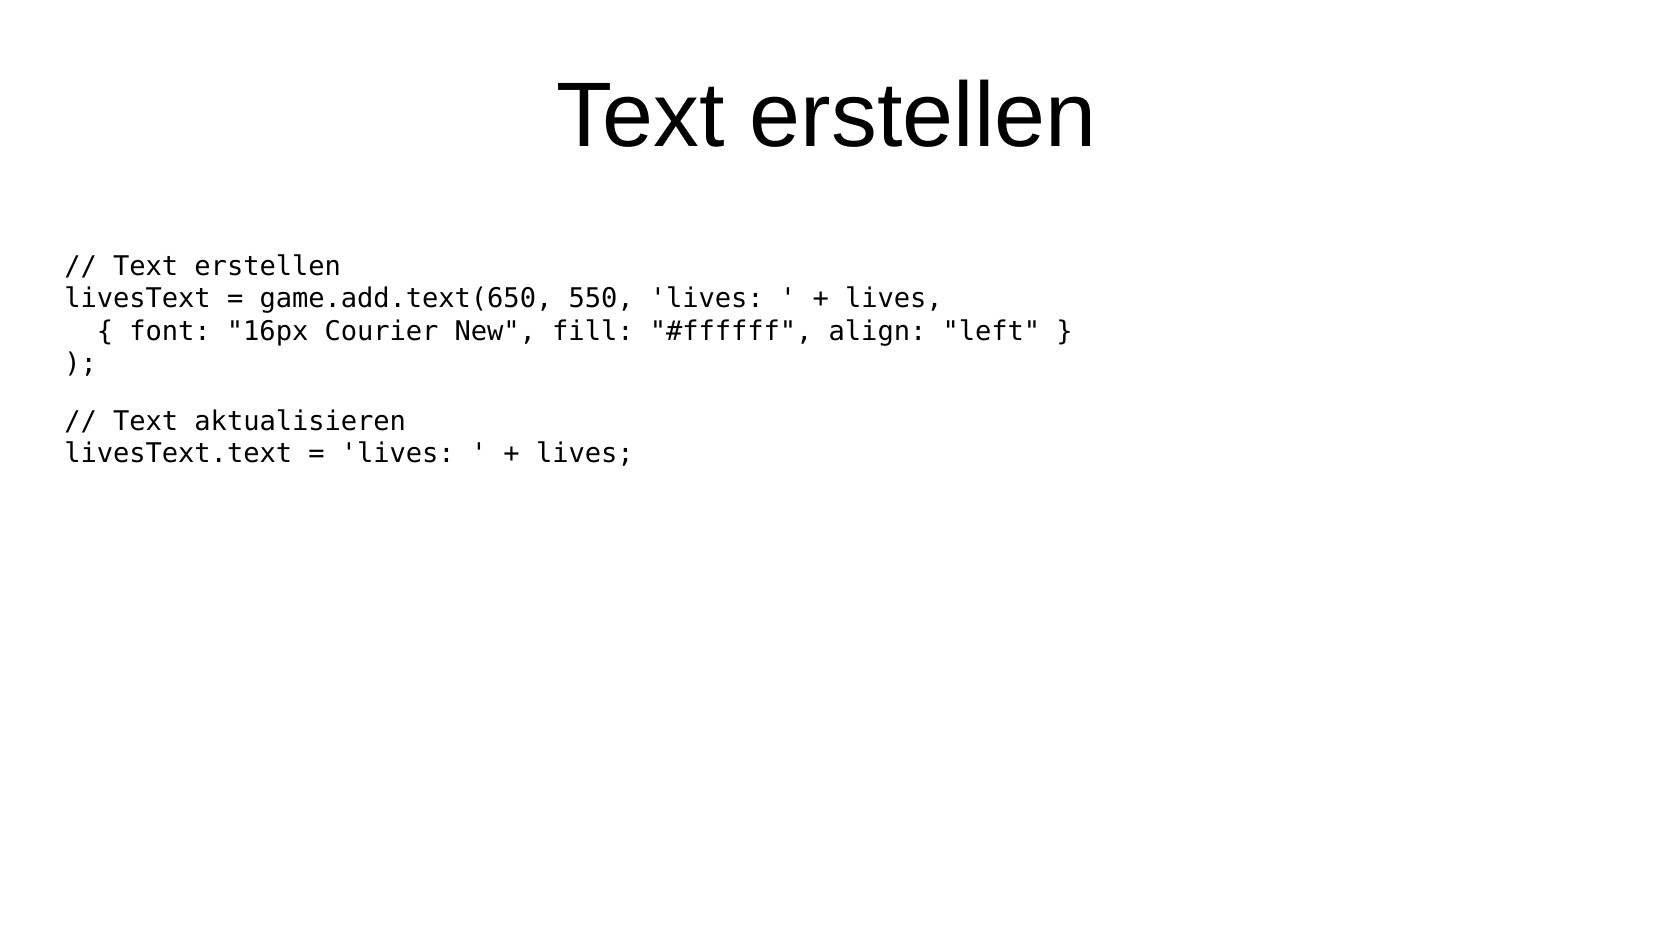

# Text erstellen
// Text erstellen
livesText = game.add.text(650, 550, 'lives: ' + lives,
 { font: "16px Courier New", fill: "#ffffff", align: "left" }
);
// Text aktualisieren
livesText.text = 'lives: ' + lives;